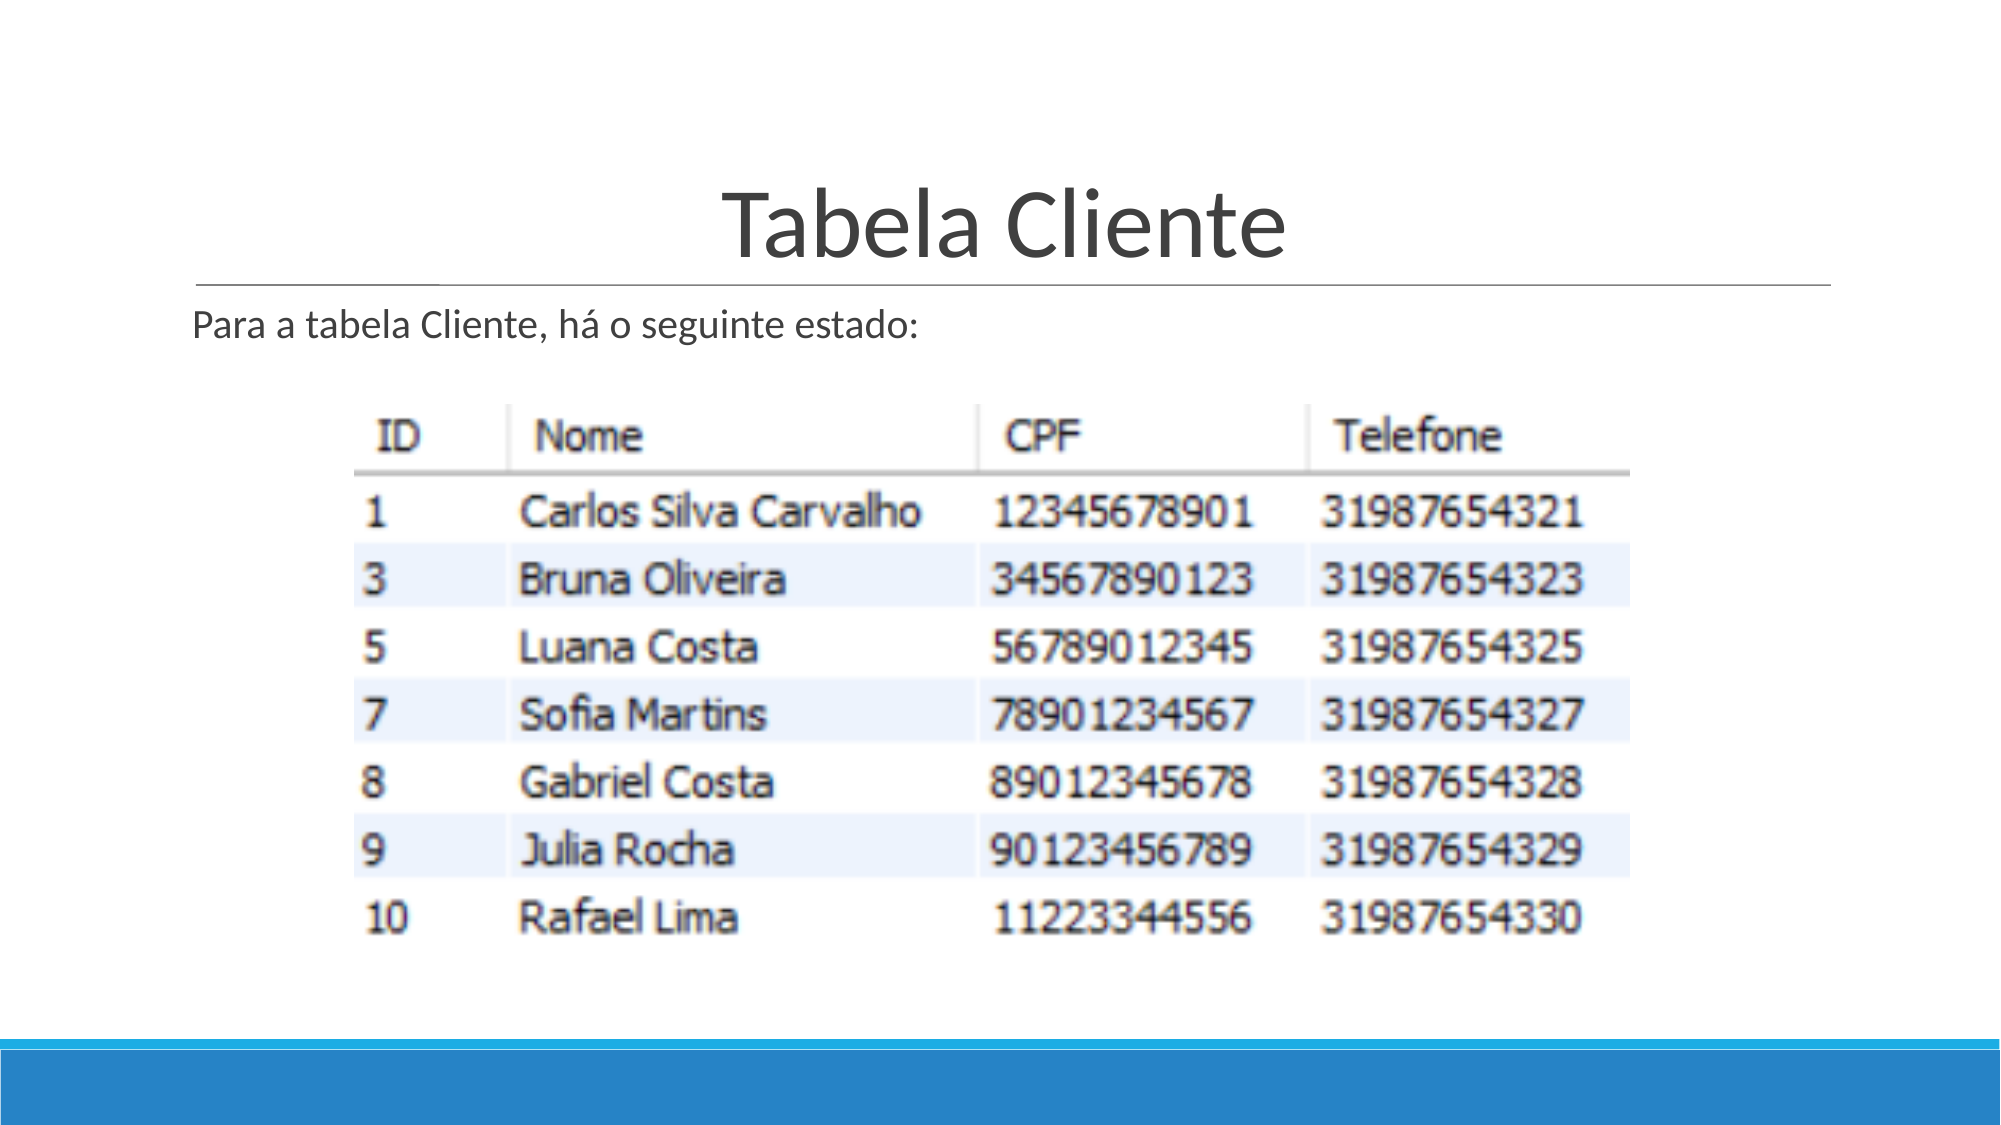

Tabela Cliente
Para a tabela Cliente, há o seguinte estado: